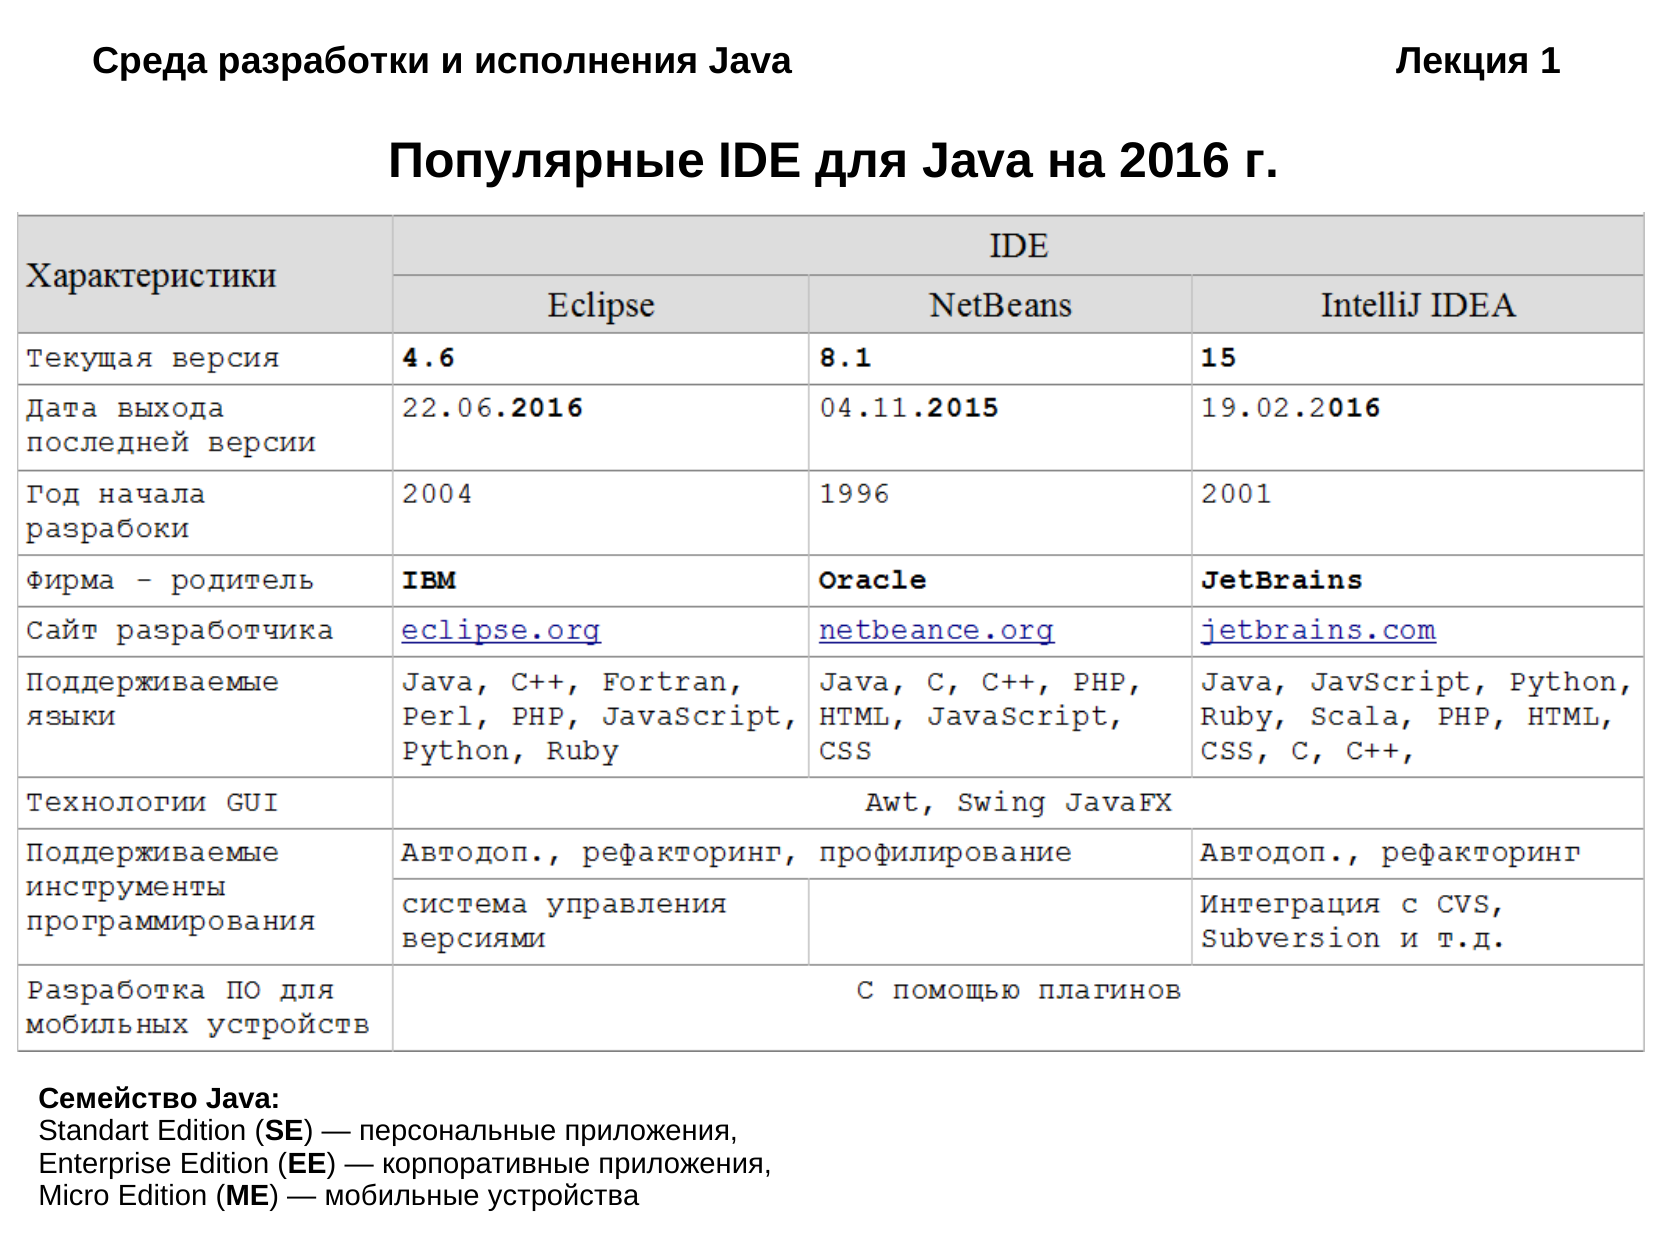

Среда разработки и исполнения Java						Лекция 1
# Популярные IDE для Java на 2016 г.
Семейство Java:
Standart Edition (SE) — персональные приложения,
Enterprise Edition (EE) — корпоративные приложения,
Micro Edition (ME) — мобильные устройства